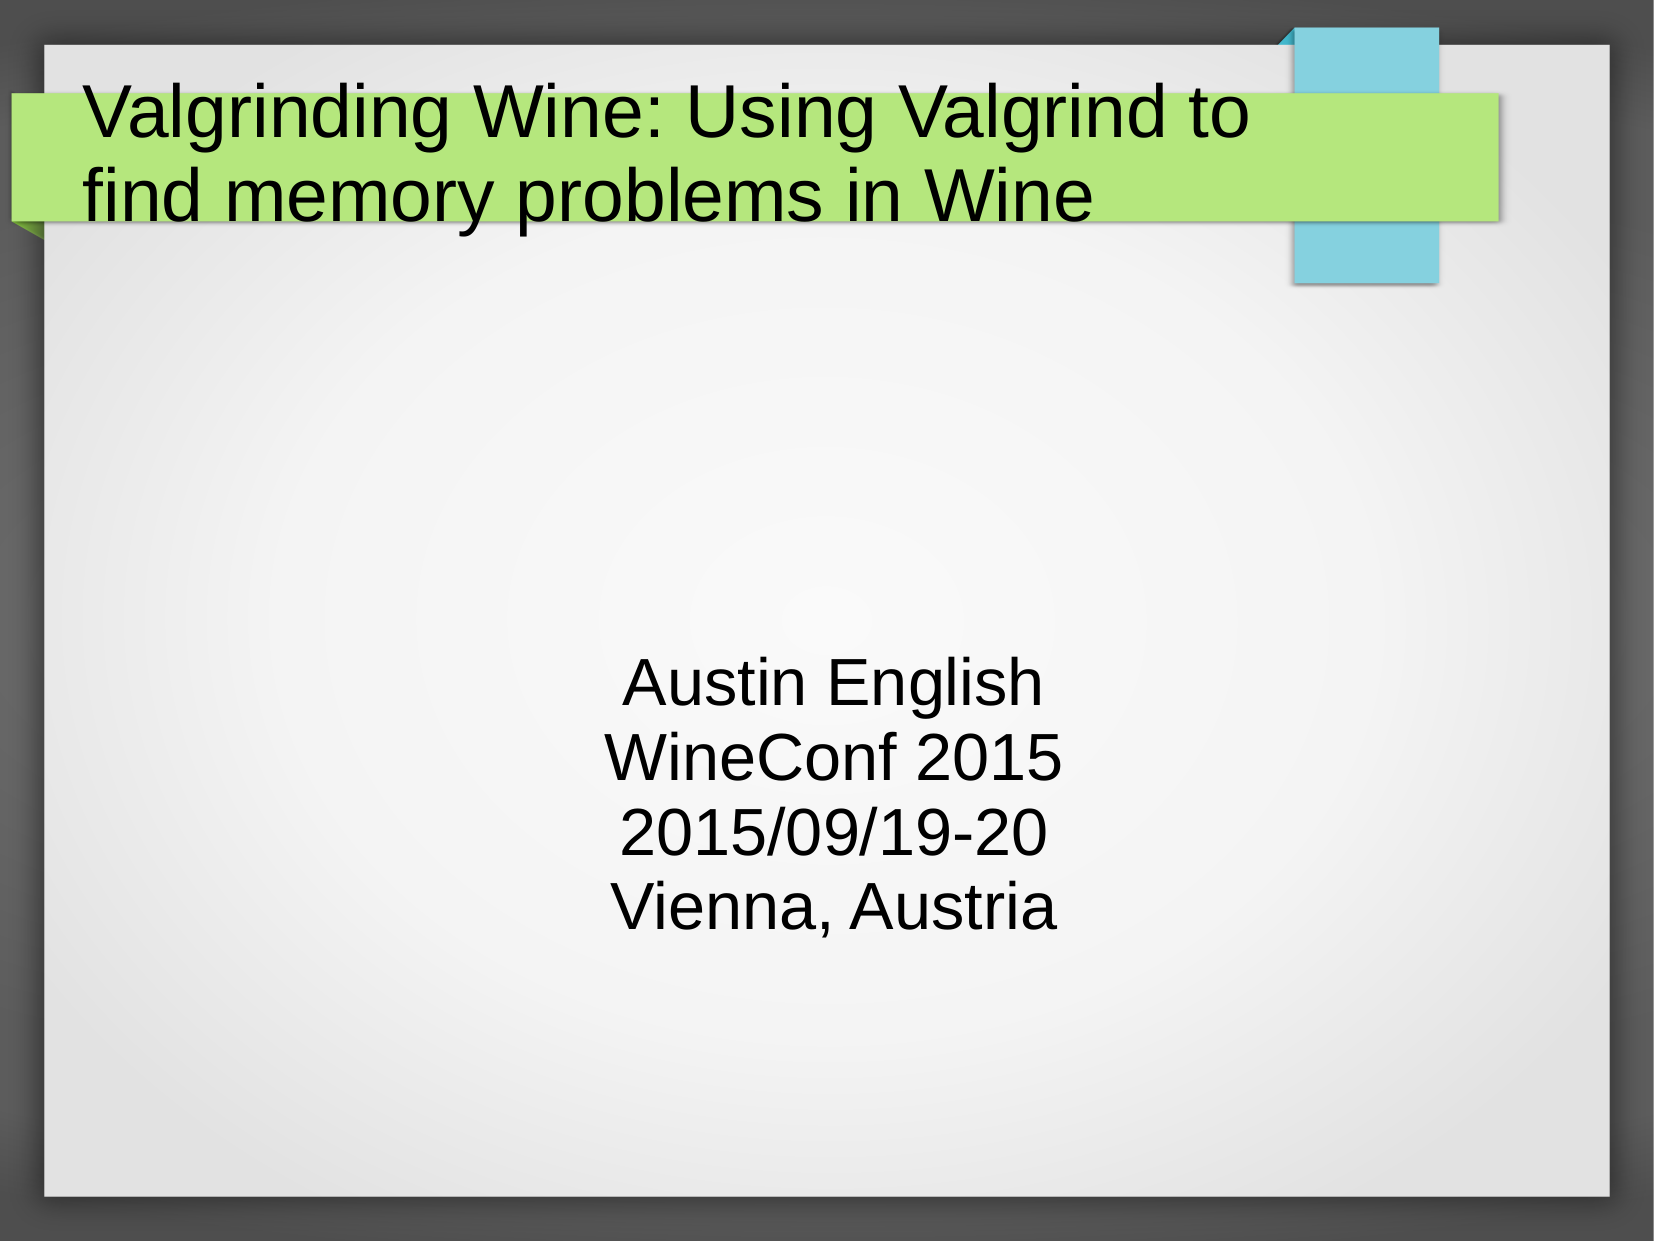

# Valgrinding Wine: Using Valgrind to find memory problems in Wine
Austin English
WineConf 2015
2015/09/19-20
Vienna, Austria